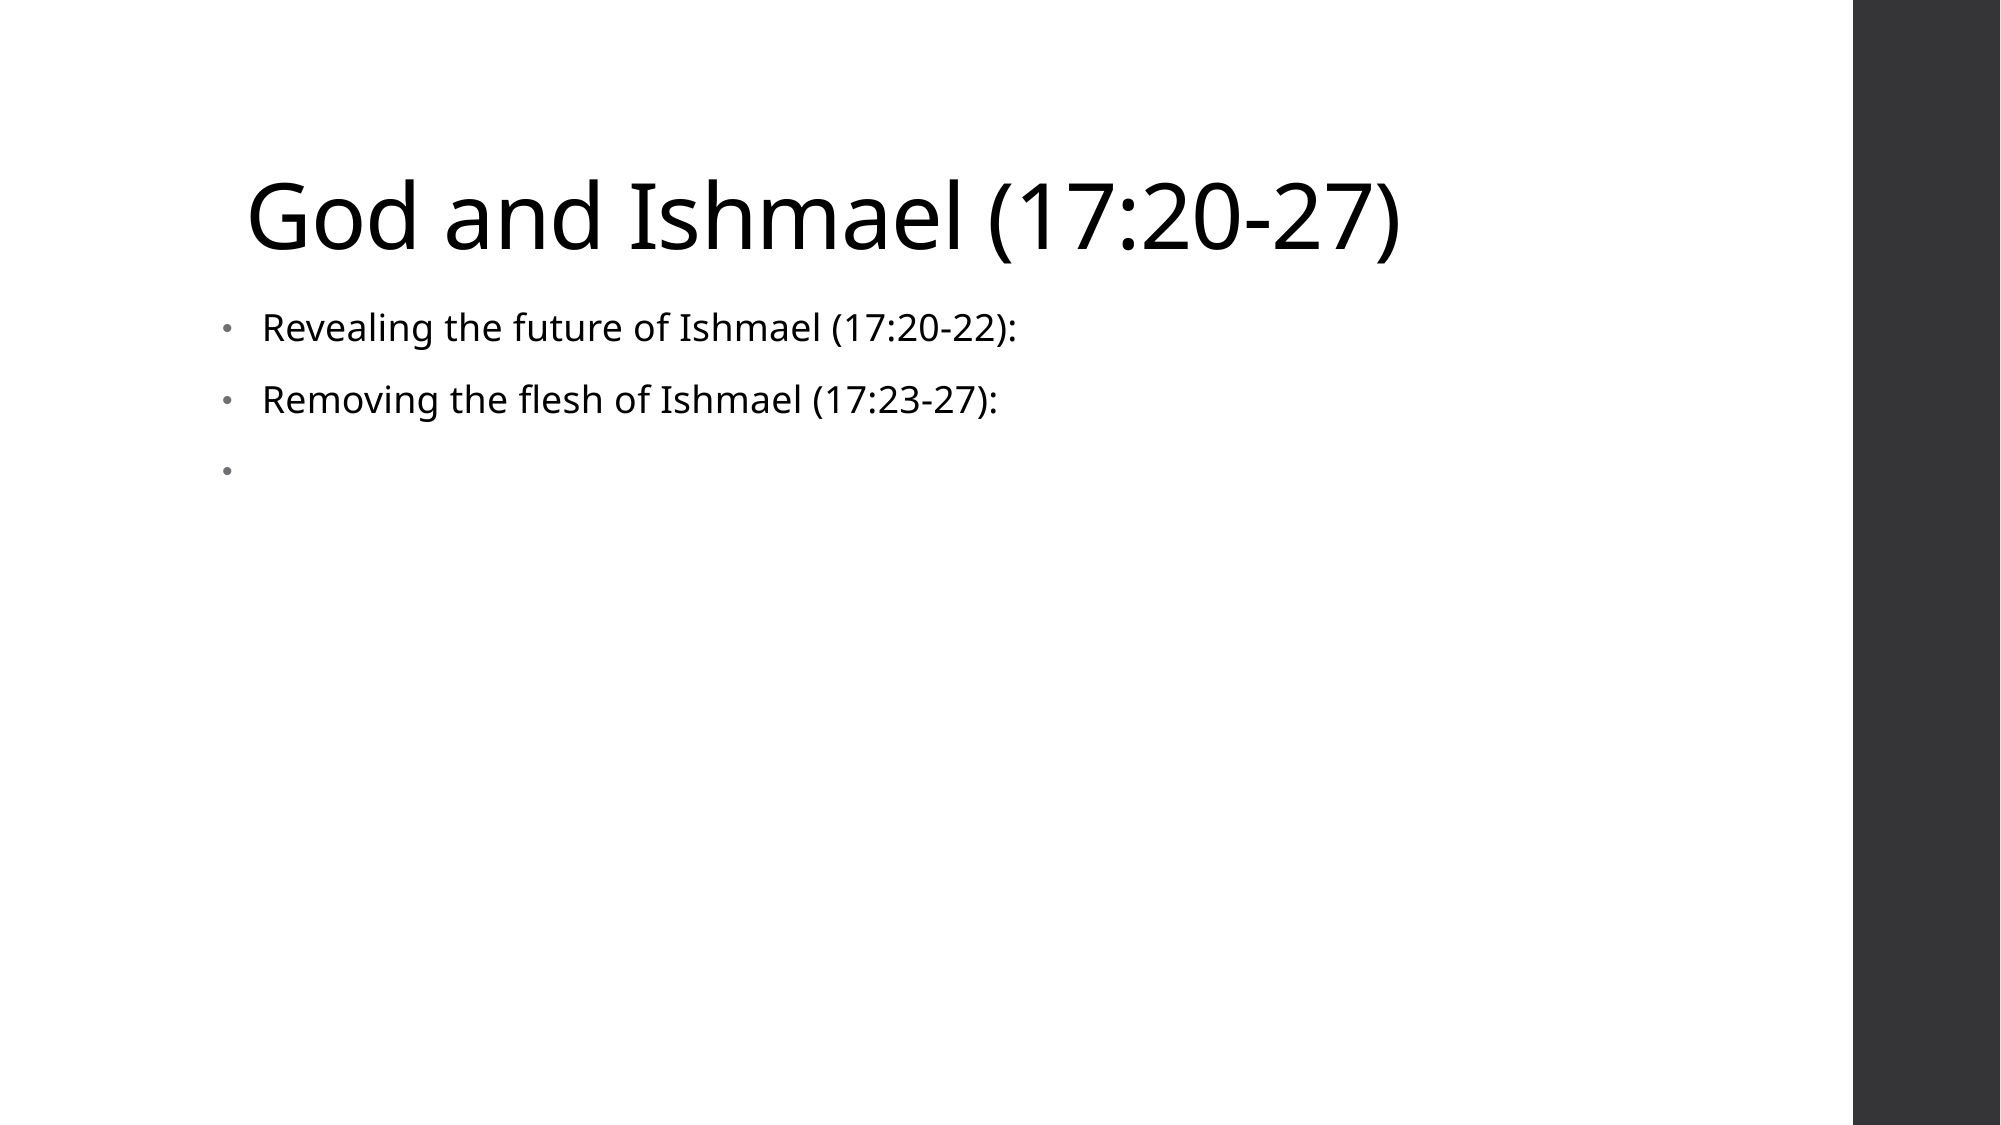

# God and Ishmael (17:20-27)
 Revealing the future of Ishmael (17:20-22):
 Removing the flesh of Ishmael (17:23-27):